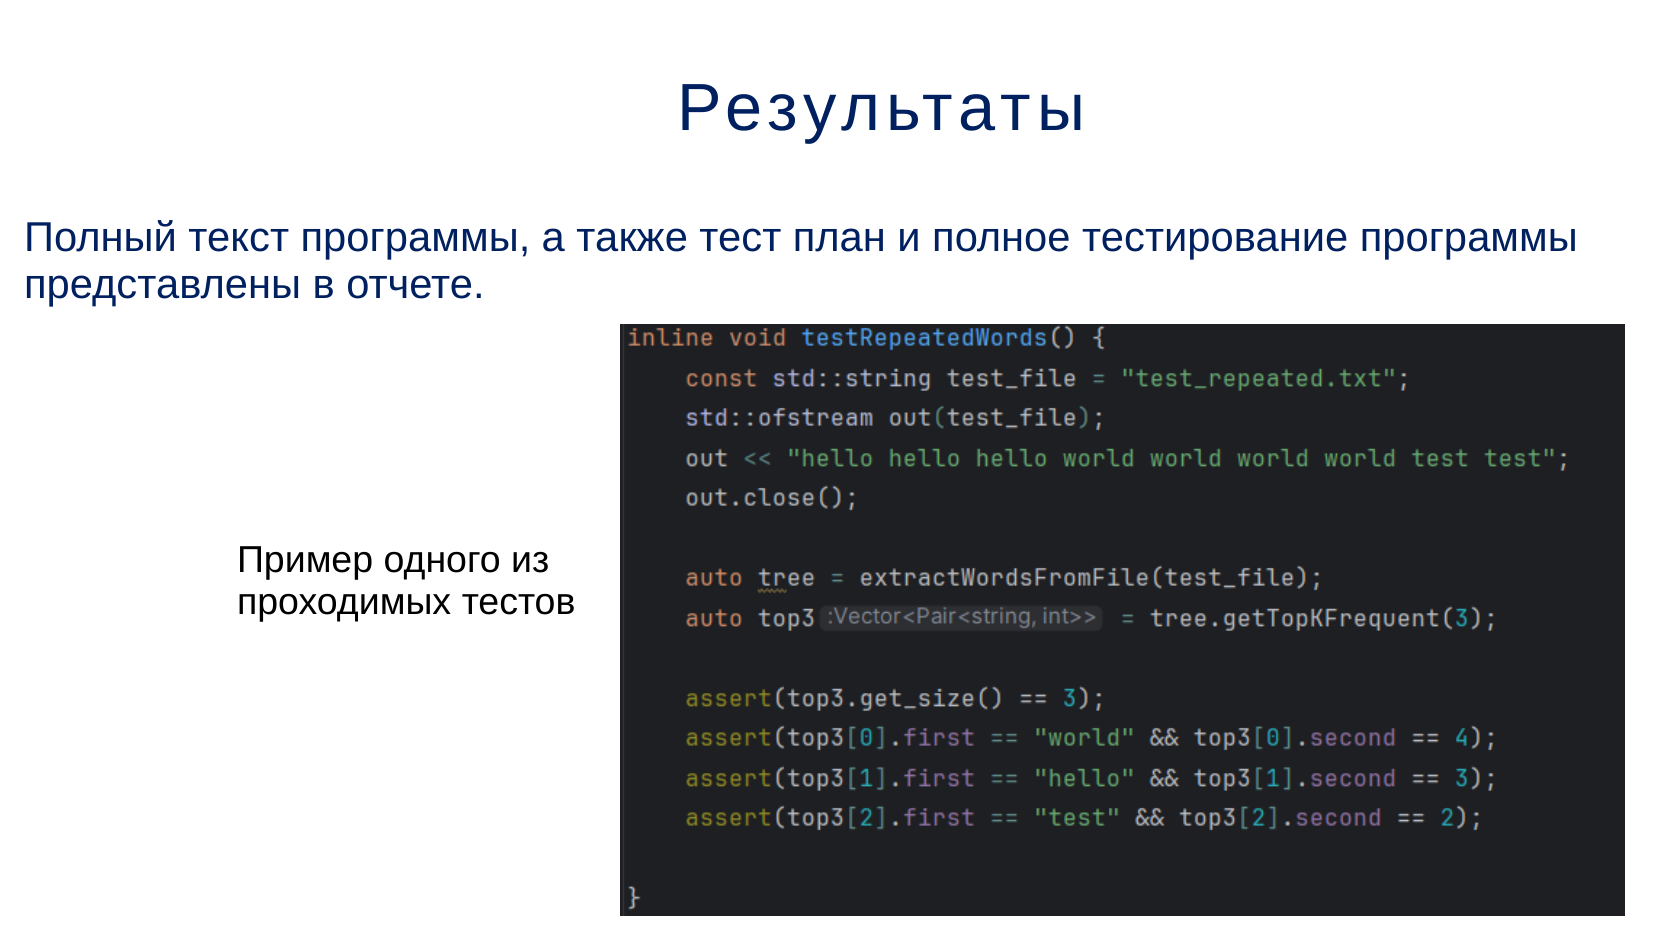

# Результаты
Полный текст программы, а также тест план и полное тестирование программы представлены в отчете.
Пример одного из
проходимых тестов